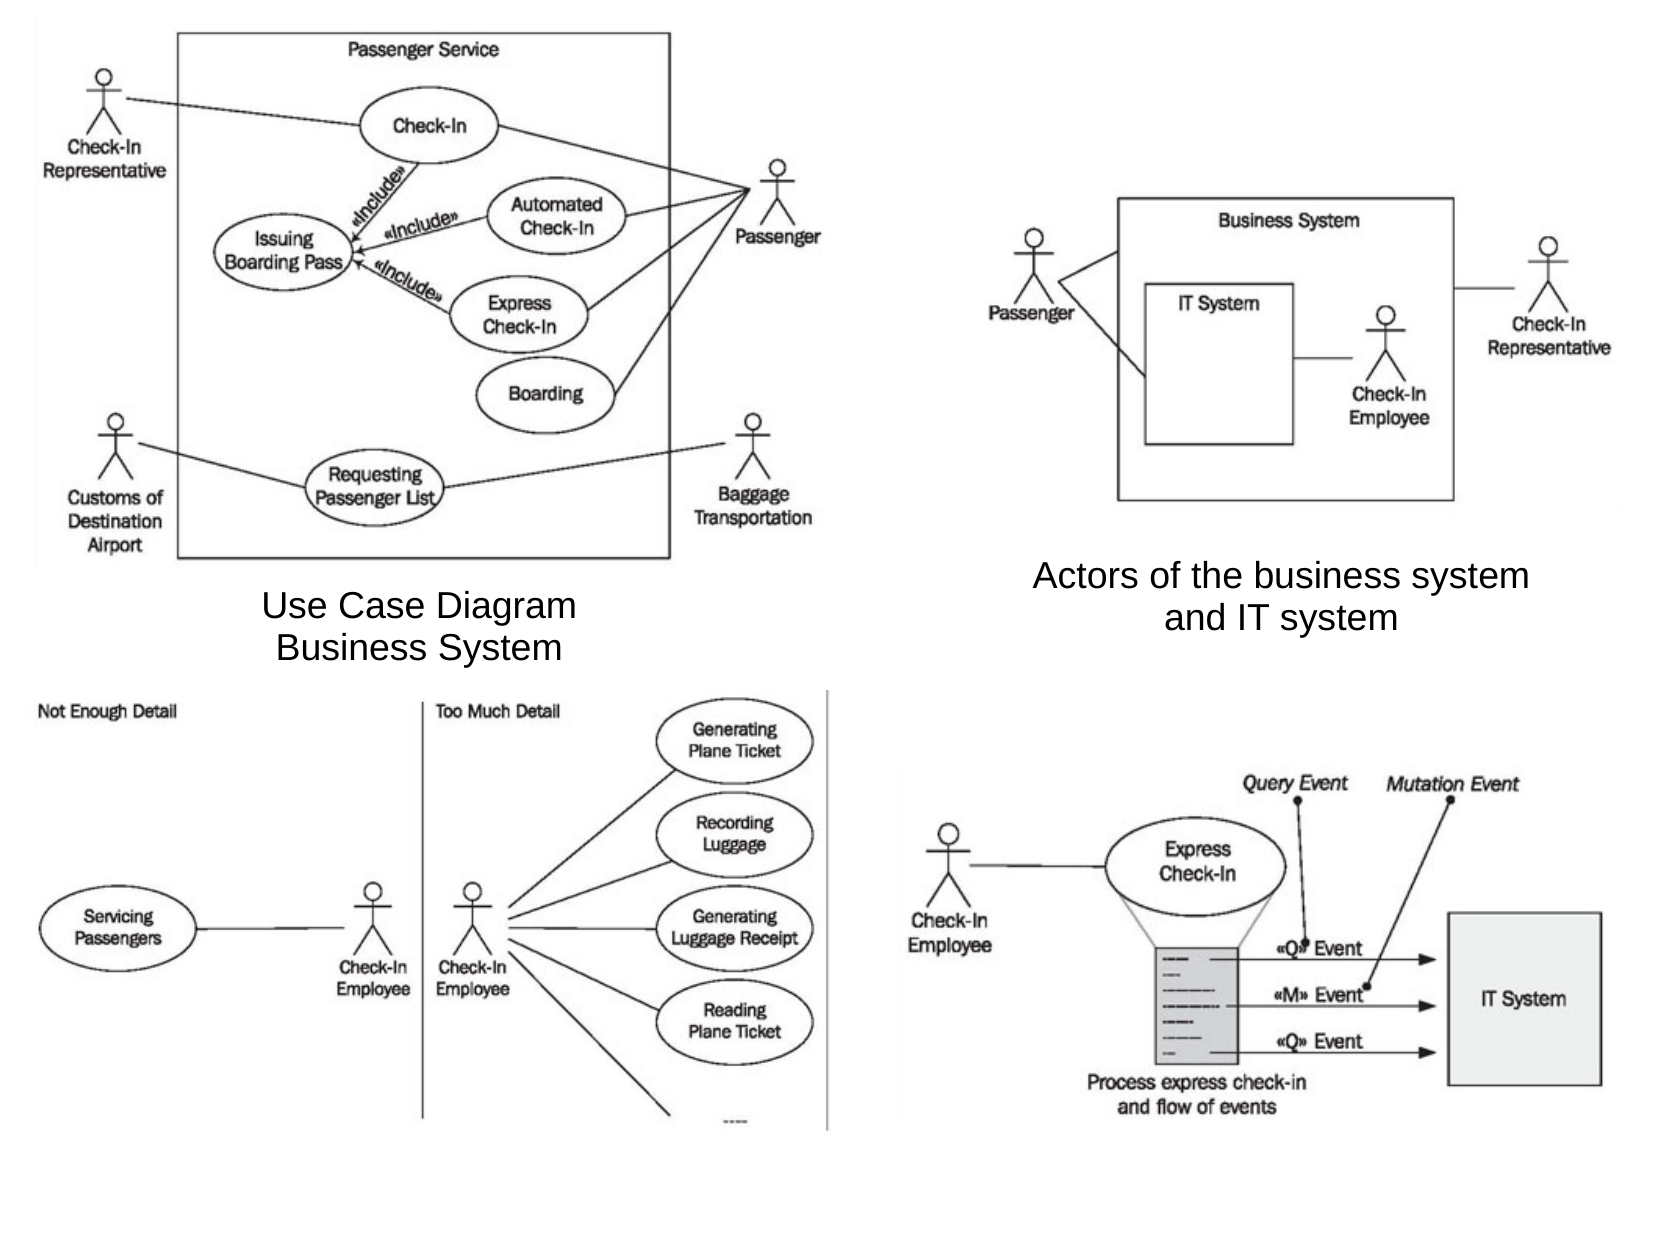

Actors of the business system and IT system
Use Case Diagram
Business System